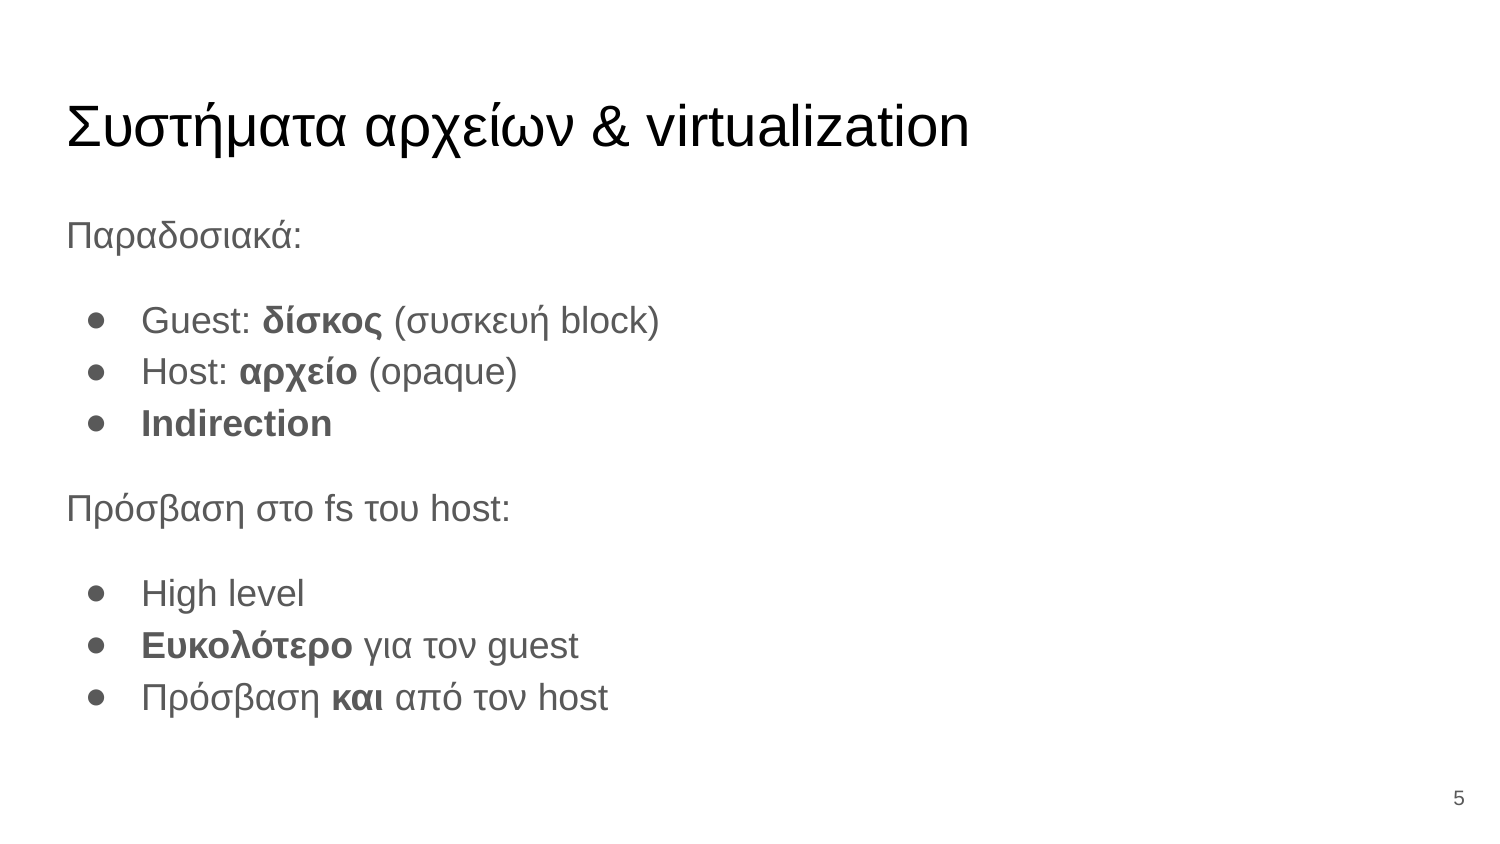

# Συστήματα αρχείων & virtualization
Παραδοσιακά:
Guest: δίσκος (συσκευή block)
Host: αρχείο (opaque)
Indirection
Πρόσβαση στο fs του host:
High level
Ευκολότερο για τον guest
Πρόσβαση και από τον host